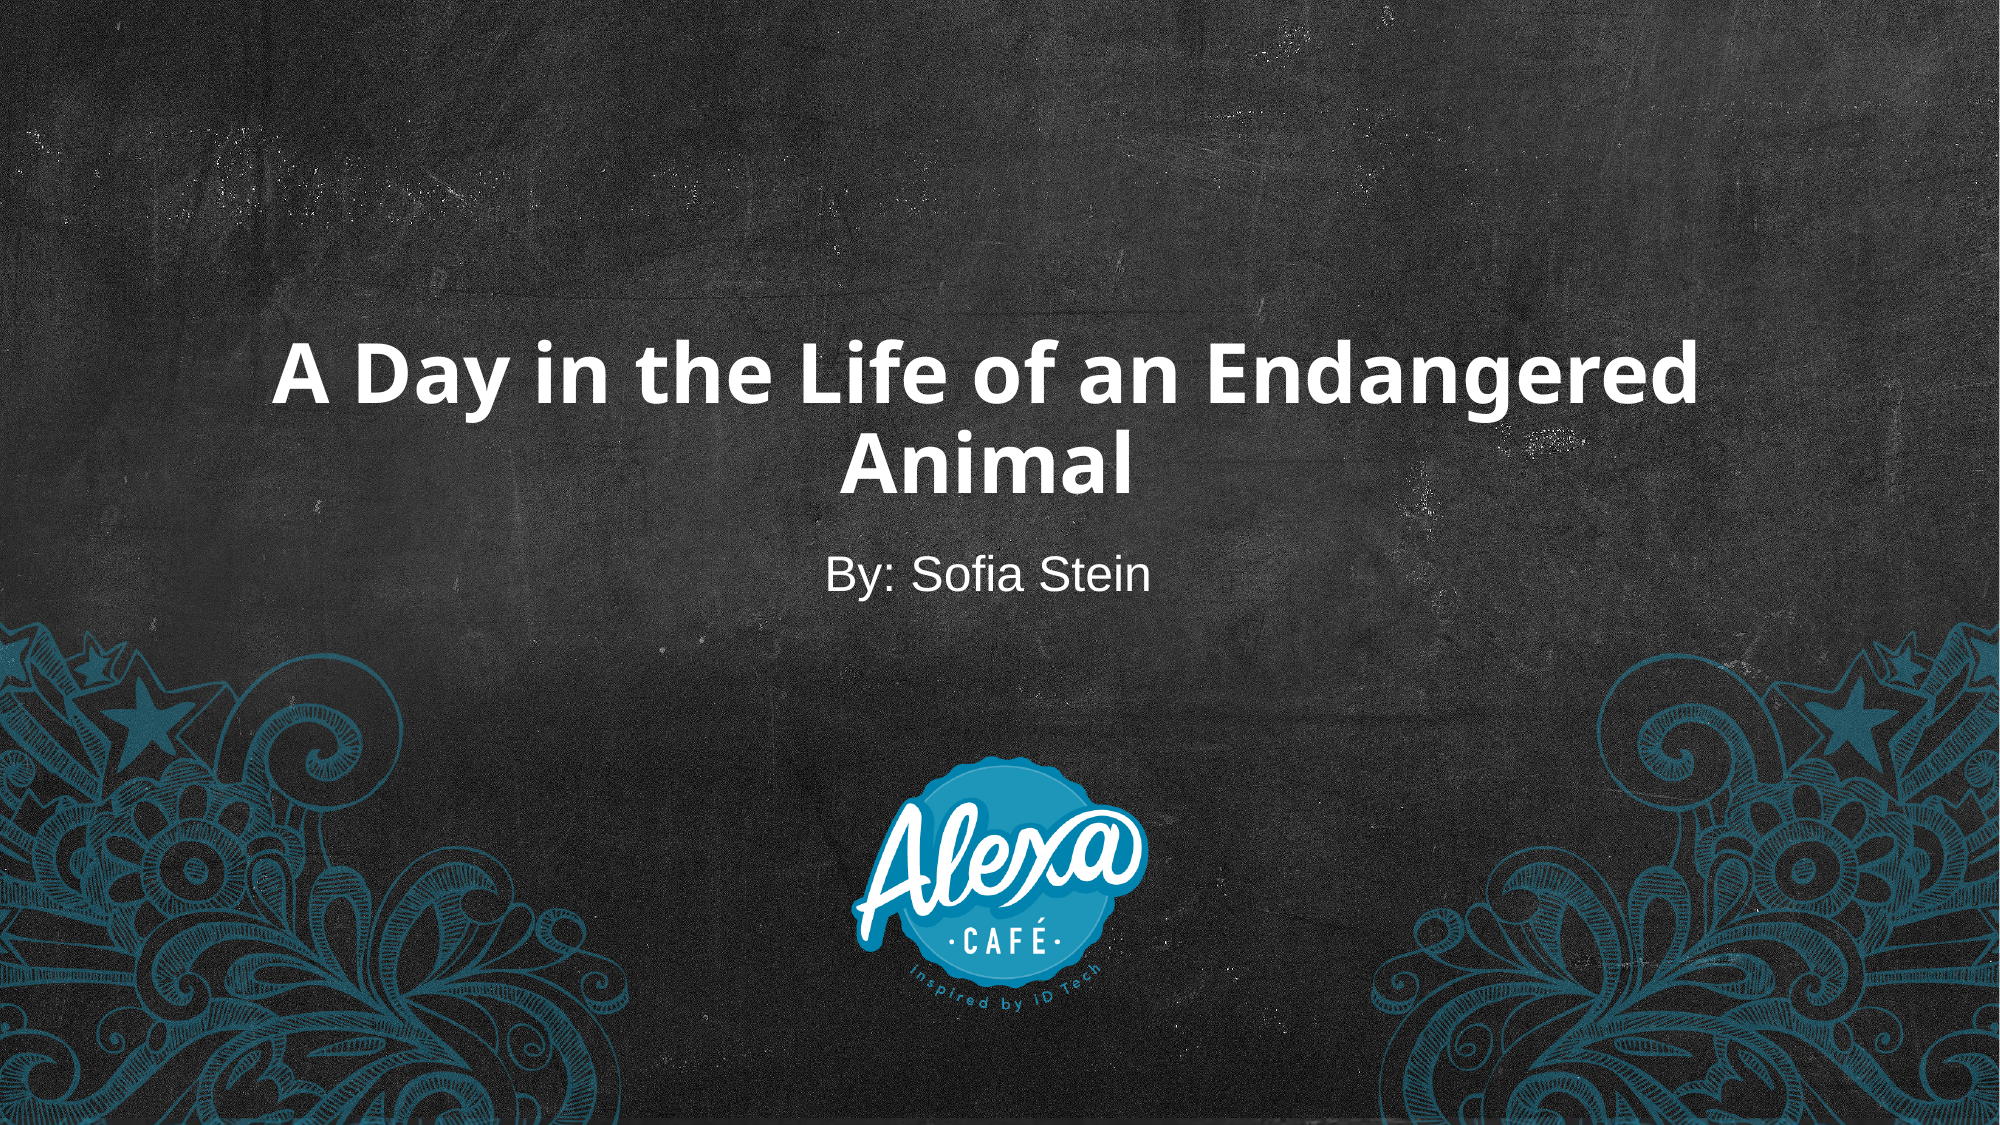

A Day in the Life of an Endangered Animal
By: Sofia Stein